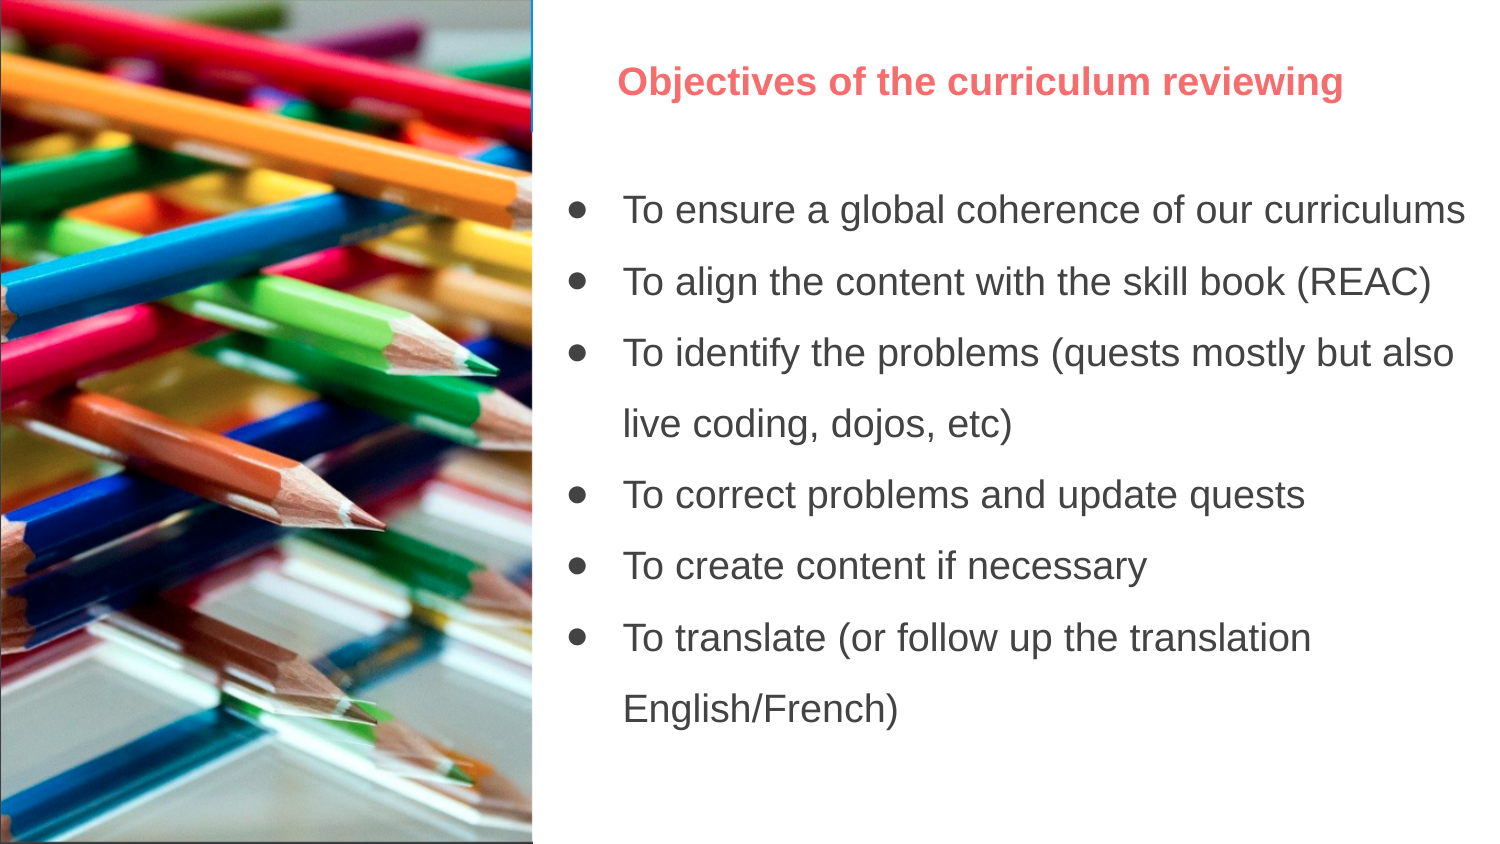

Objectives of the curriculum reviewing
# To ensure a global coherence of our curriculums
To align the content with the skill book (REAC)
To identify the problems (quests mostly but also live coding, dojos, etc)
To correct problems and update quests
To create content if necessary
To translate (or follow up the translation English/French)